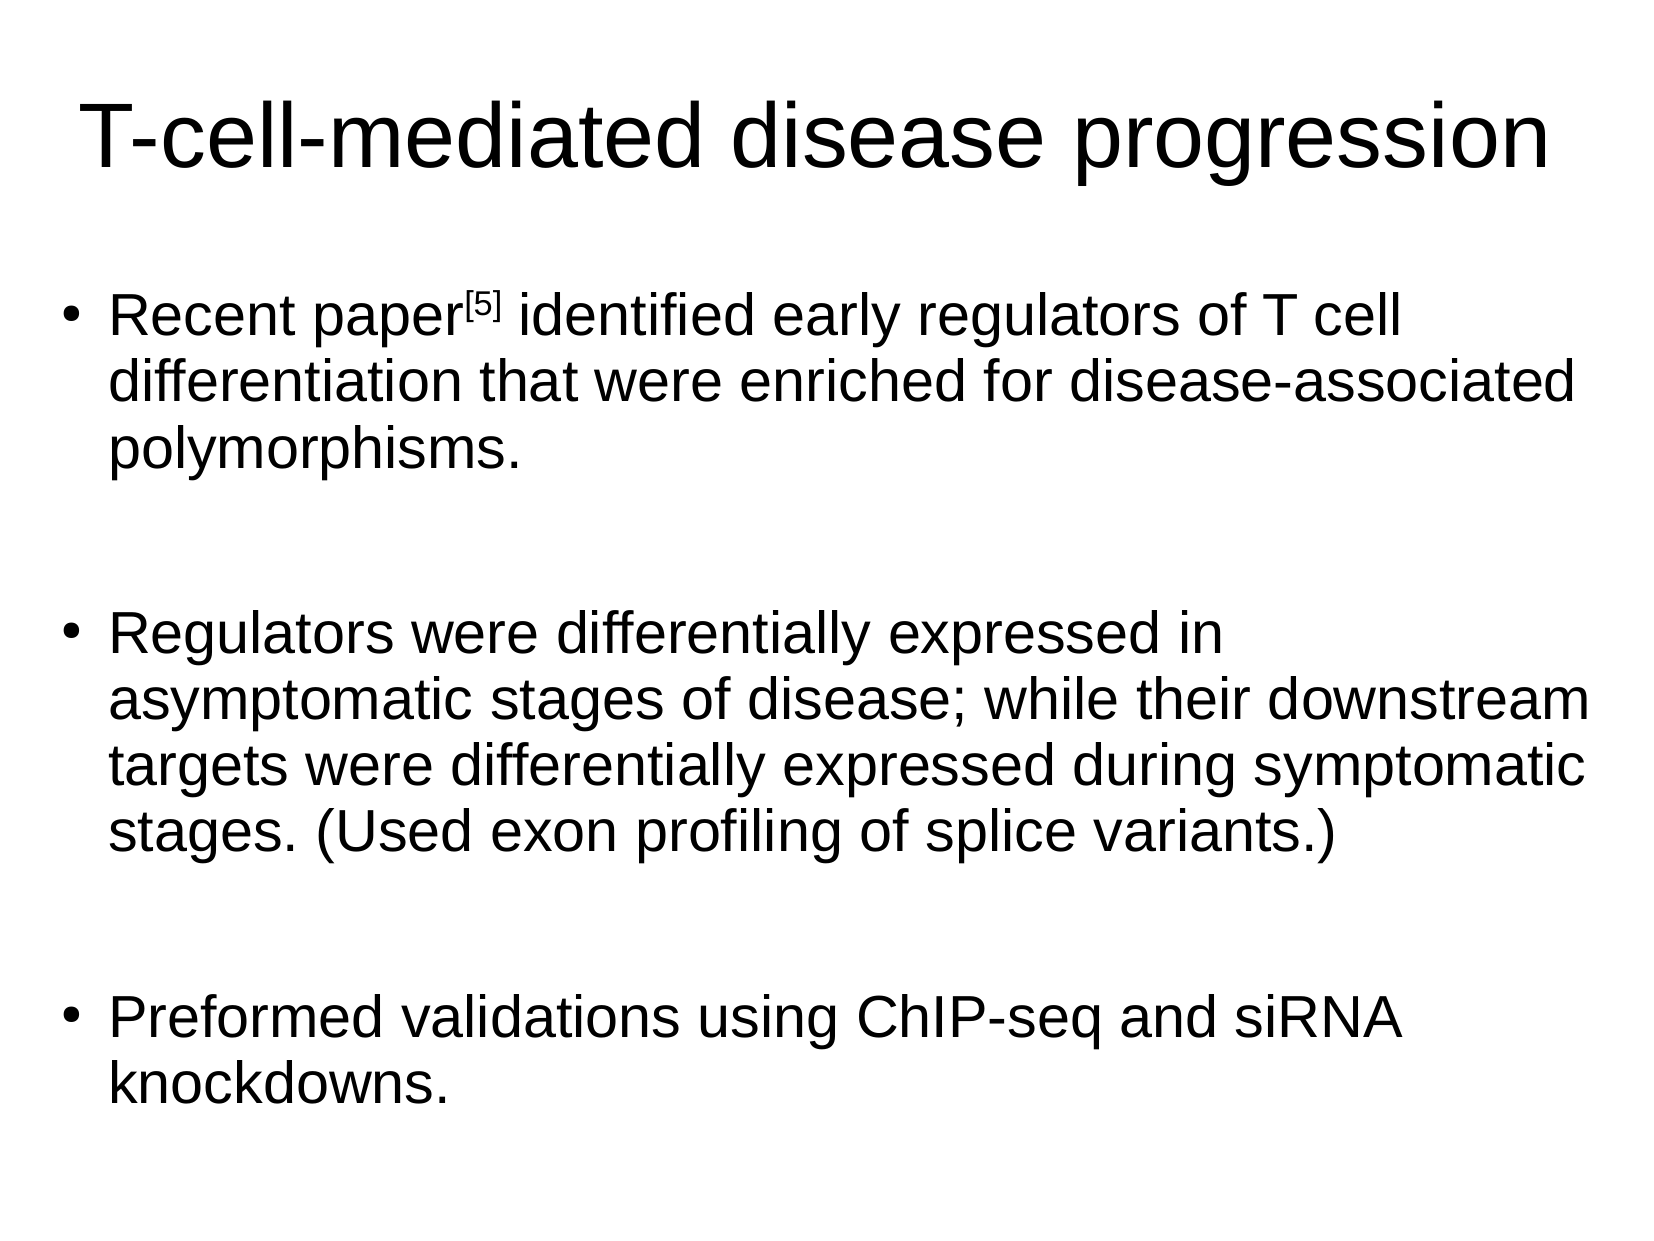

# T-cell-mediated disease progression
Recent paper[5] identified early regulators of T cell differentiation that were enriched for disease-associated polymorphisms.
Regulators were differentially expressed in asymptomatic stages of disease; while their downstream targets were differentially expressed during symptomatic stages. (Used exon profiling of splice variants.)
Preformed validations using ChIP-seq and siRNA knockdowns.